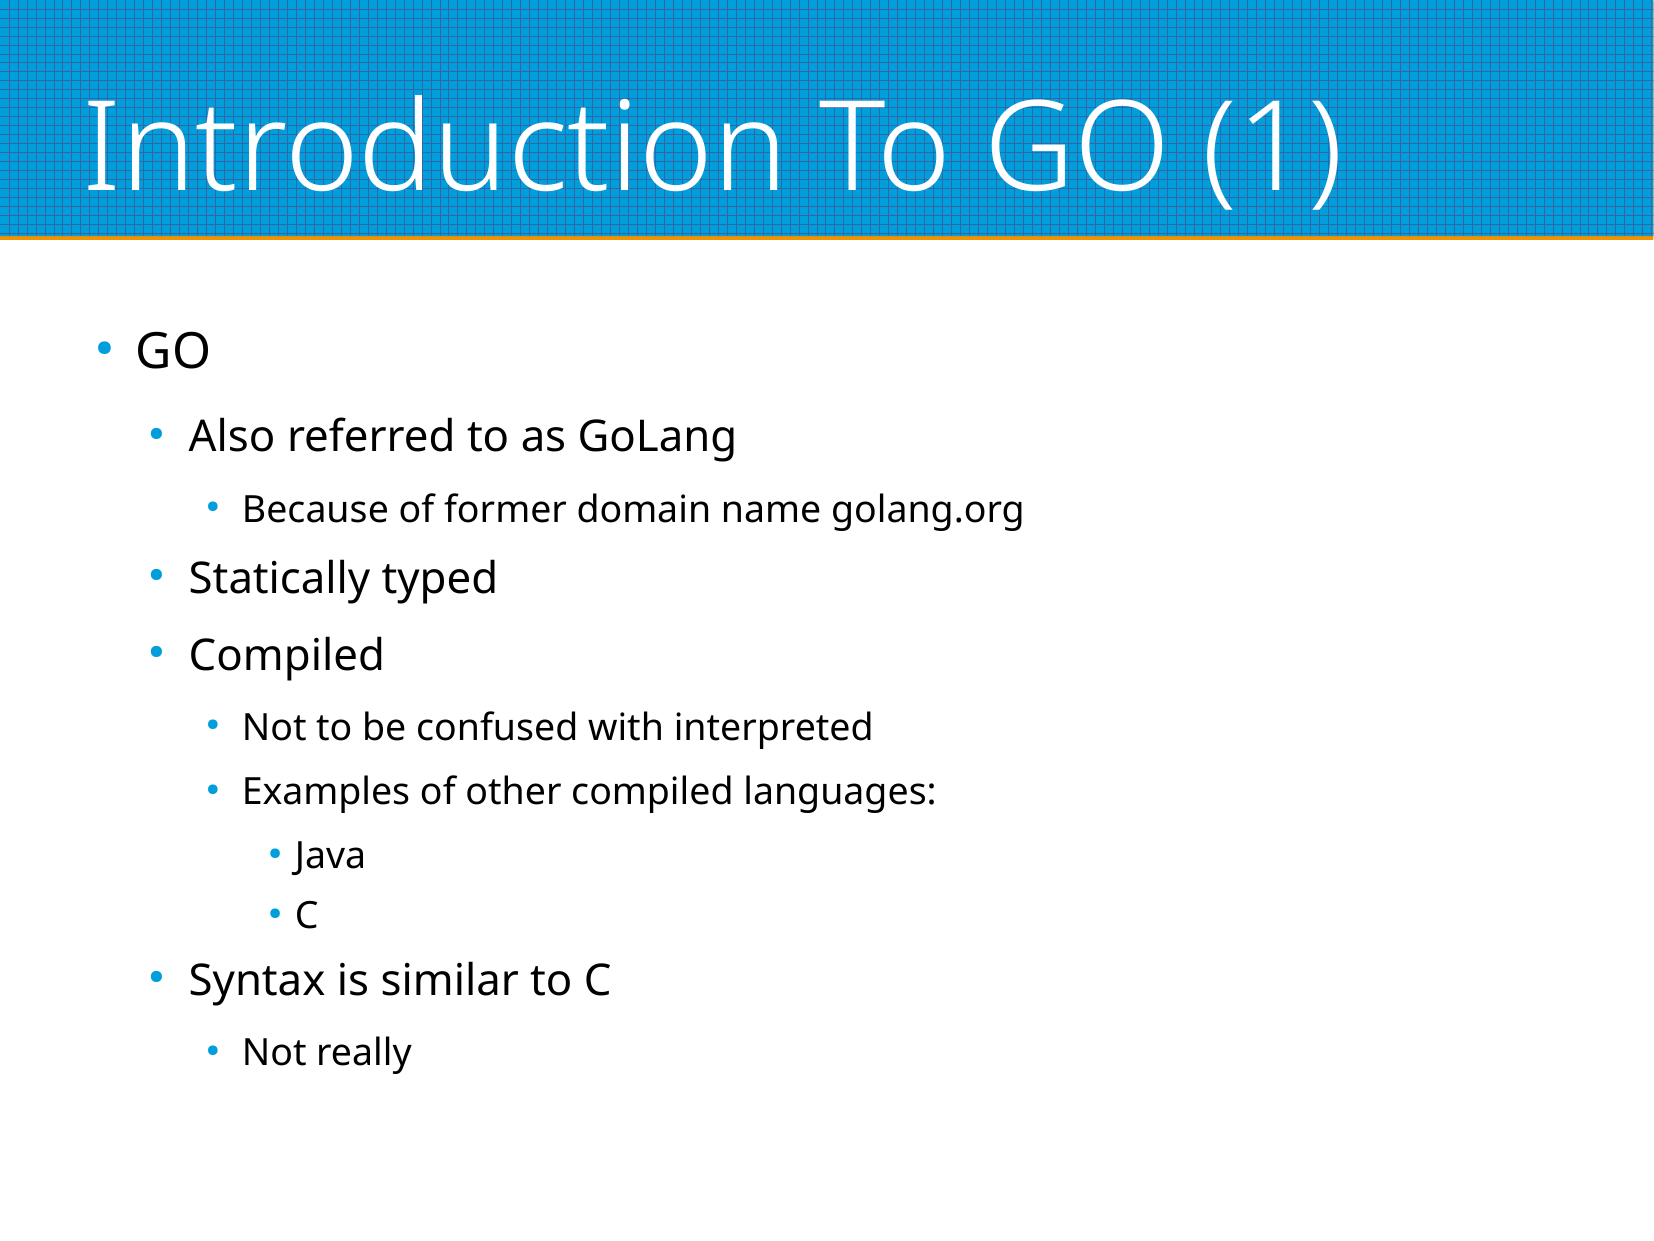

# Introduction To GO (1)
GO
Also referred to as GoLang
Because of former domain name golang.org
Statically typed
Compiled
Not to be confused with interpreted
Examples of other compiled languages:
Java
C
Syntax is similar to C
Not really